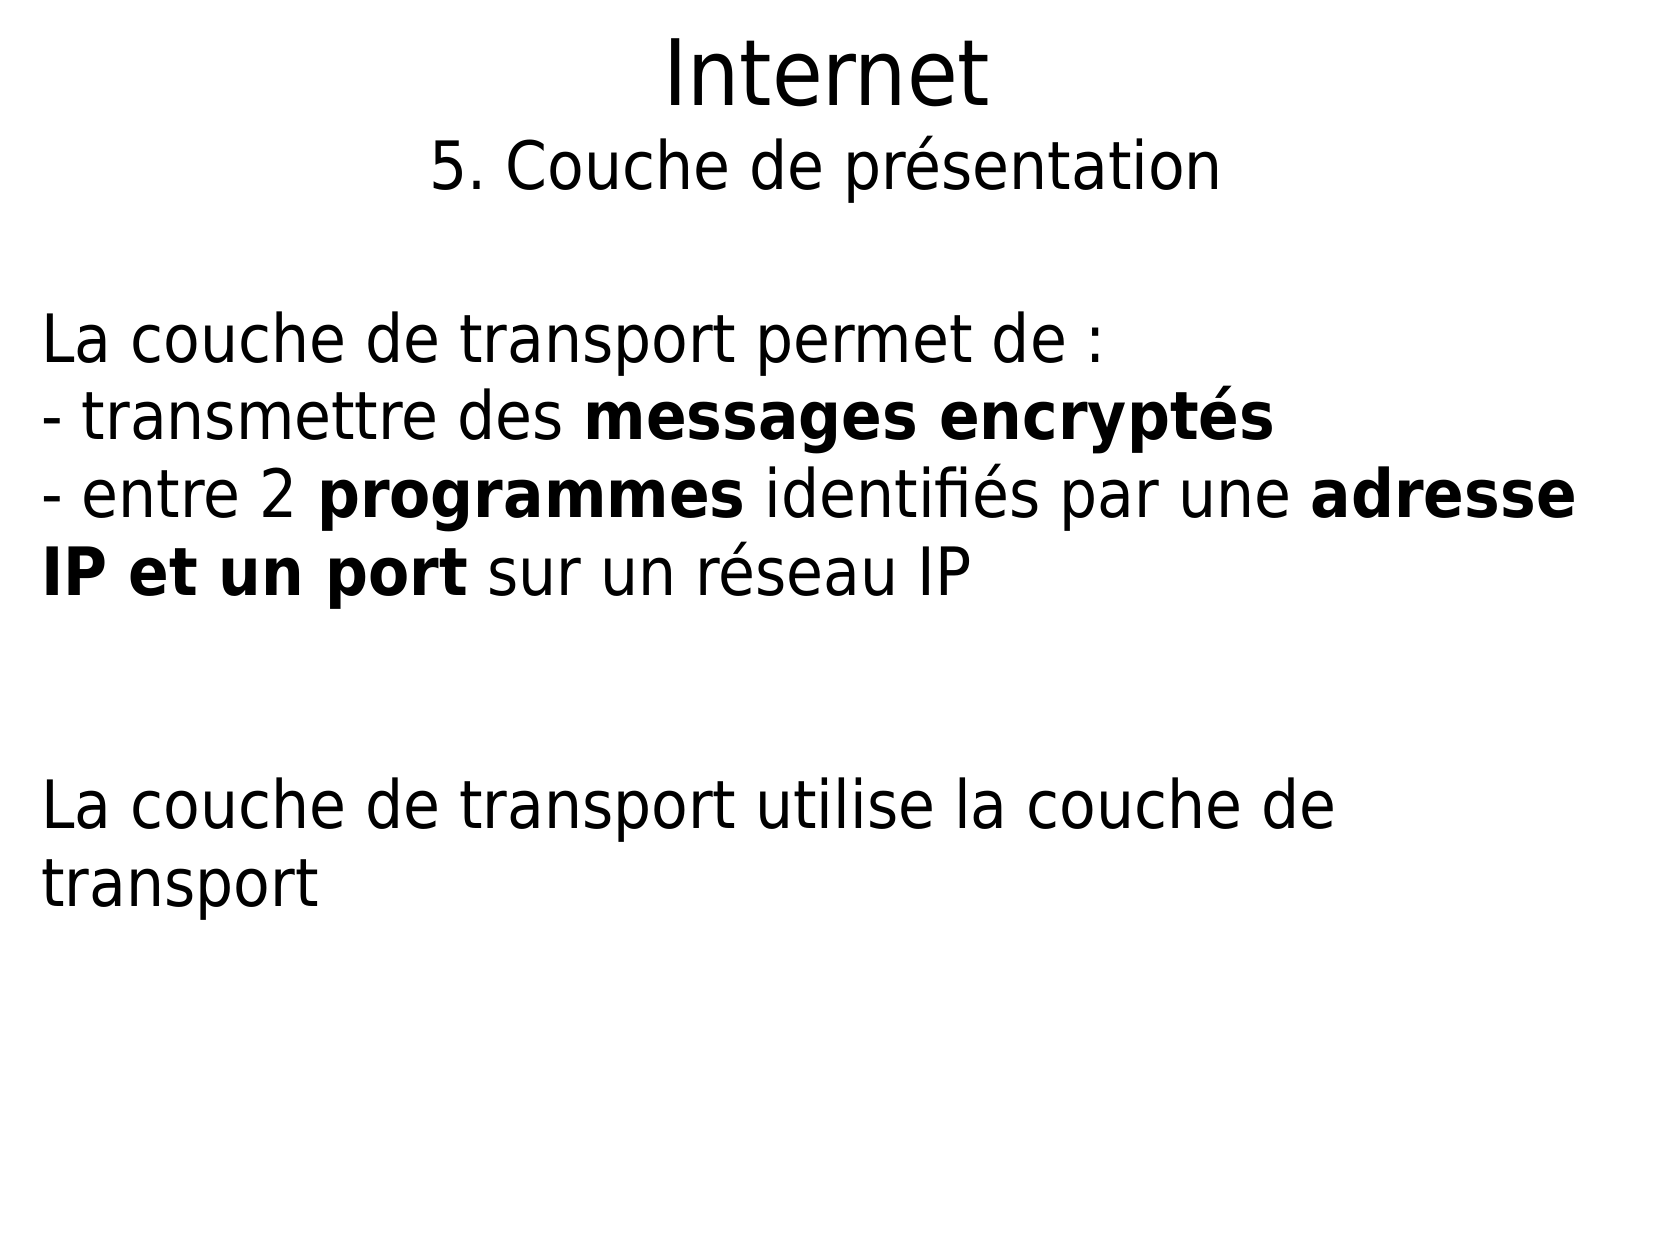

# Internet 5. Couche de présentation
La couche de transport permet de :
- transmettre des messages encryptés
- entre 2 programmes identifiés par une adresse IP et un port sur un réseau IP
La couche de transport utilise la couche de transport